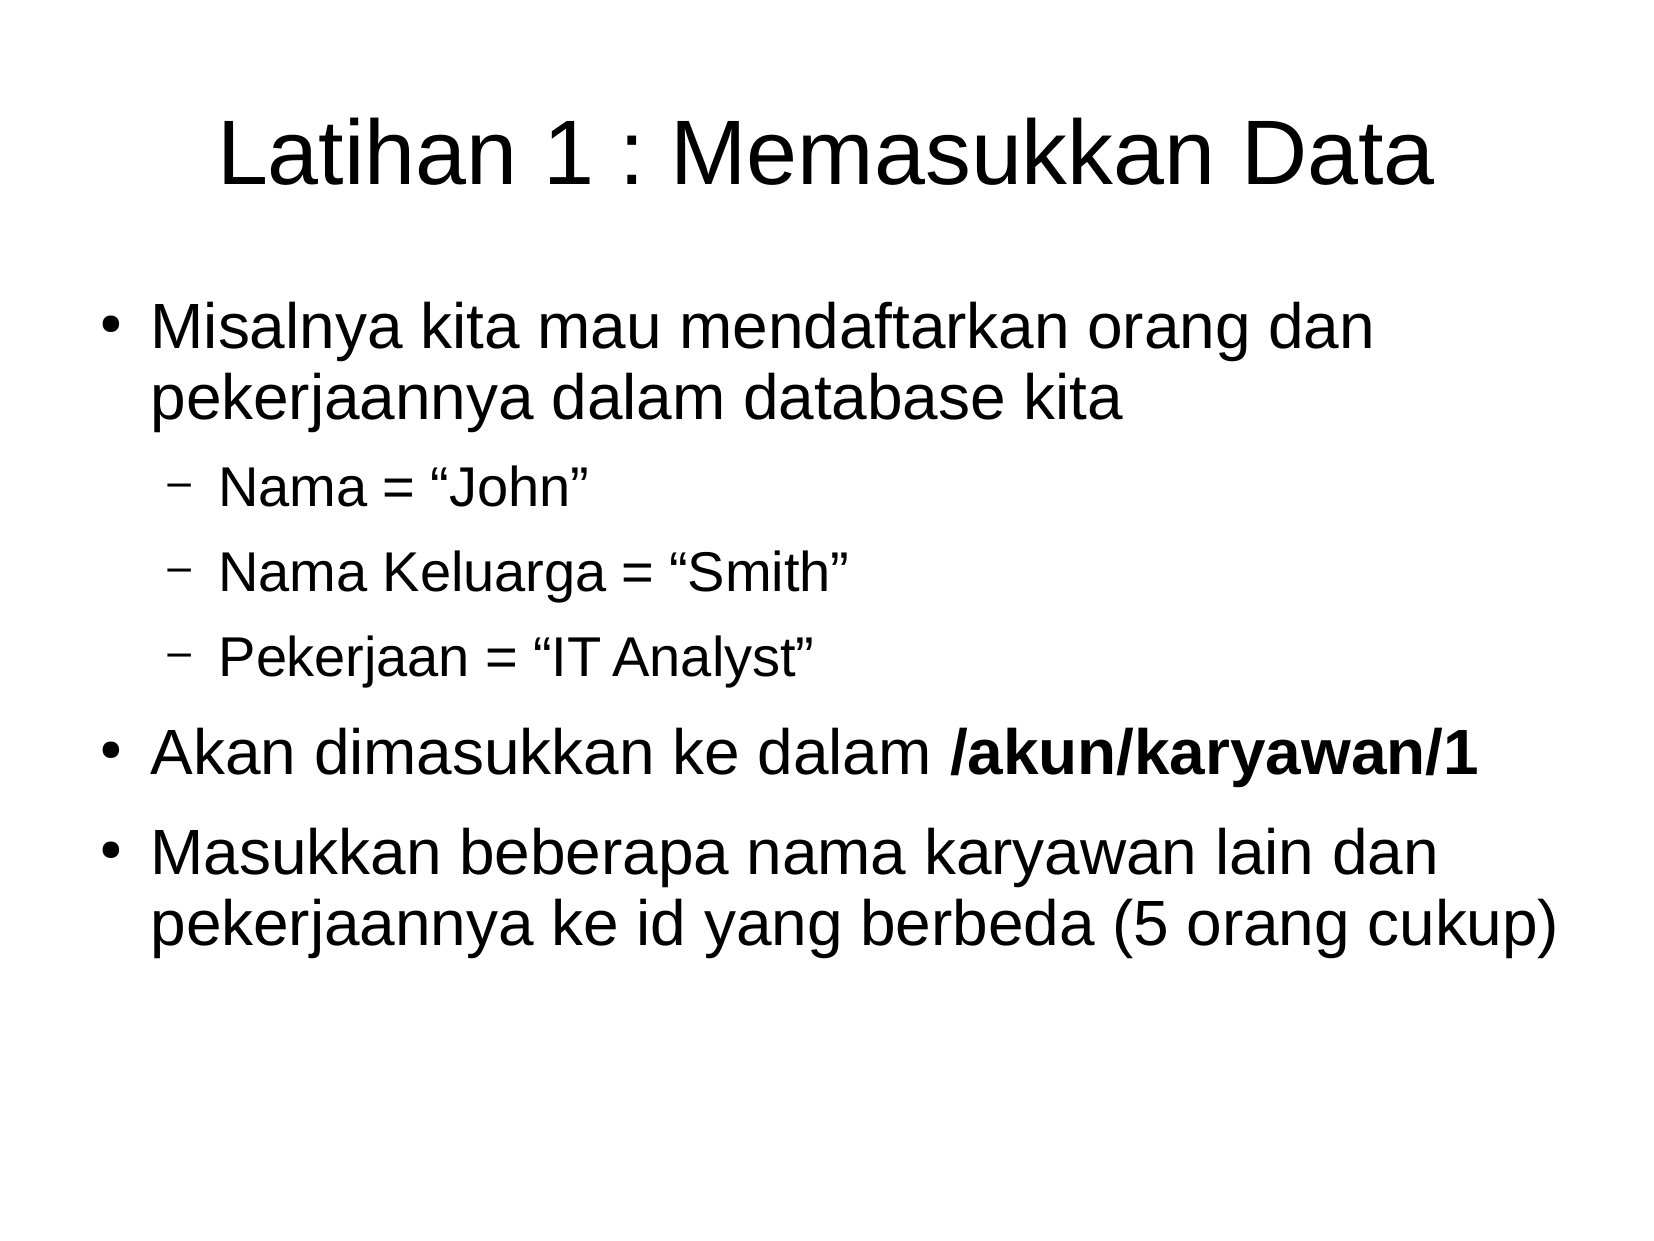

# Latihan 1 : Memasukkan Data
Misalnya kita mau mendaftarkan orang dan pekerjaannya dalam database kita
Nama = “John”
Nama Keluarga = “Smith”
Pekerjaan = “IT Analyst”
Akan dimasukkan ke dalam /akun/karyawan/1
Masukkan beberapa nama karyawan lain dan pekerjaannya ke id yang berbeda (5 orang cukup)